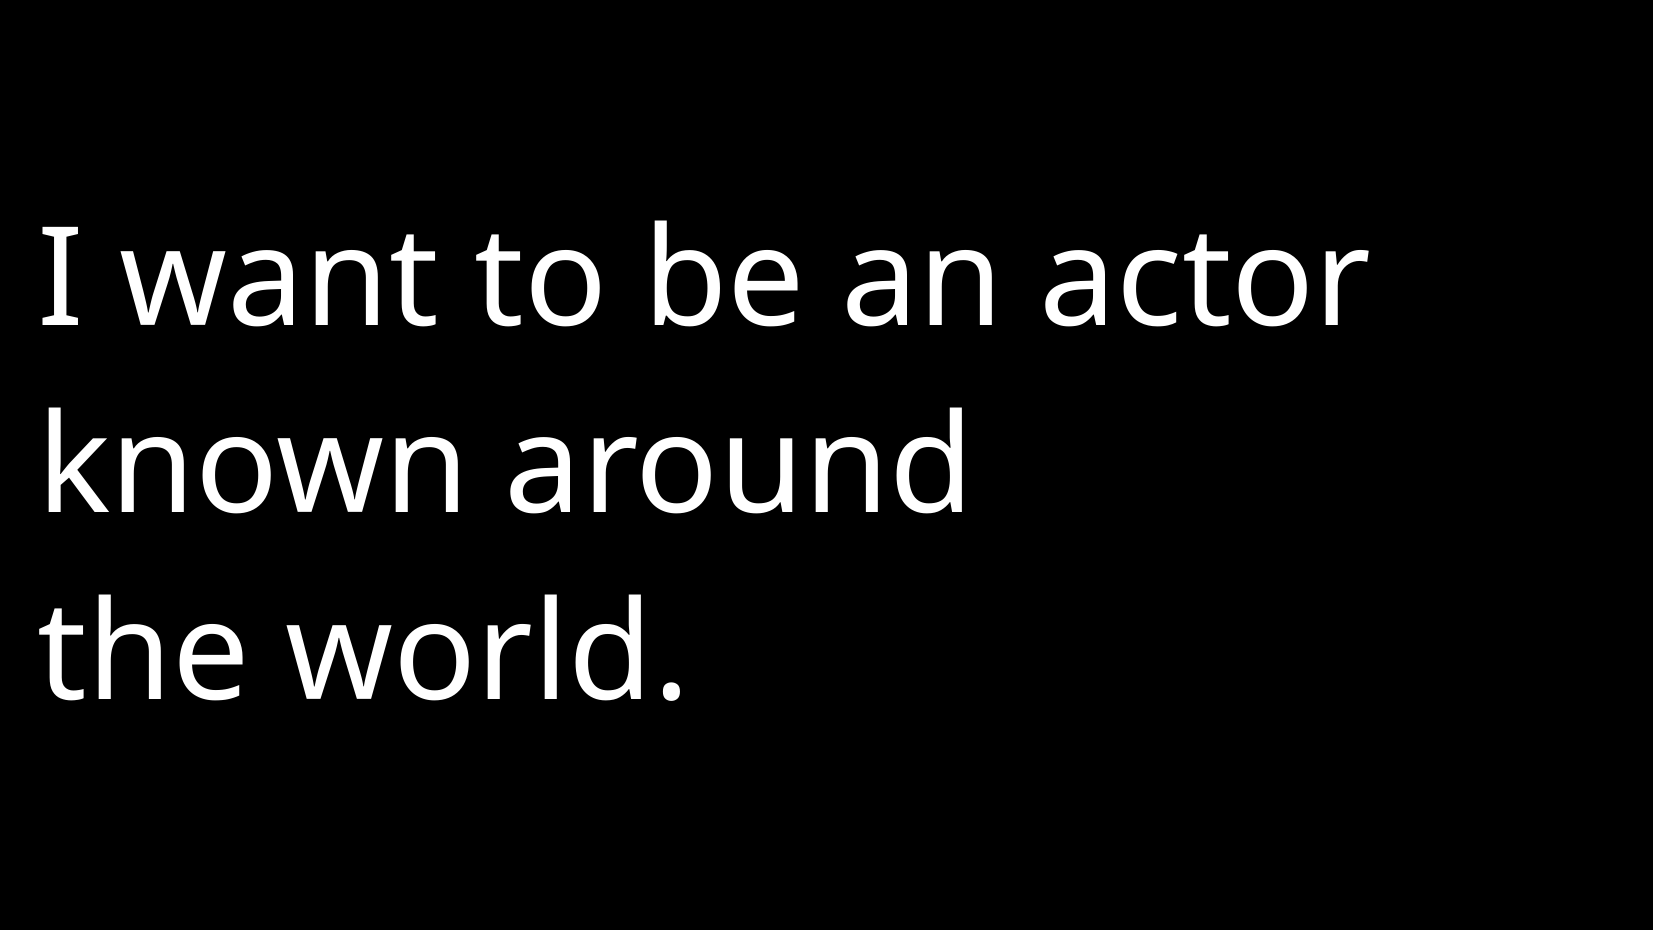

# I want to be an actor known around the world.